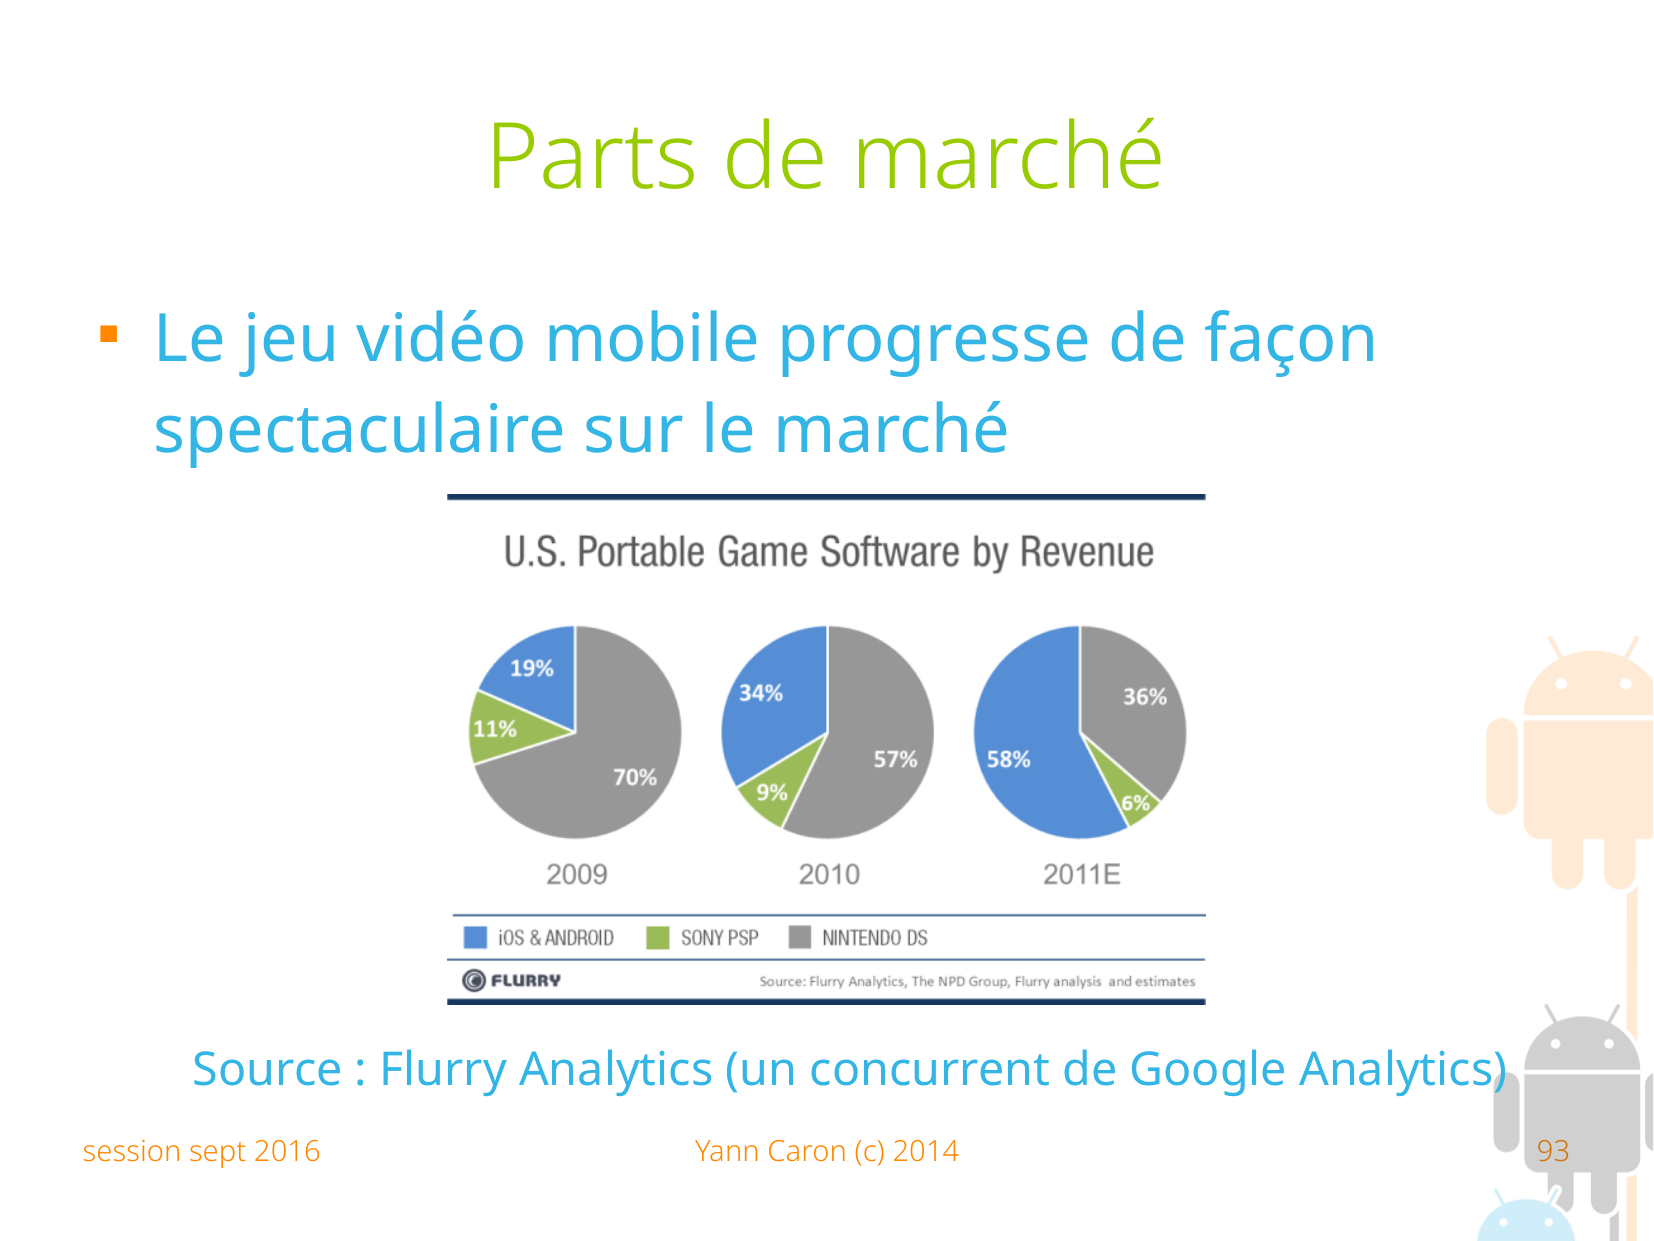

# Parts de marché
Le jeu vidéo mobile progresse de façon spectaculaire sur le marché
Source : Flurry Analytics (un concurrent de Google Analytics)
session sept 2016
Yann Caron (c) 2014
93